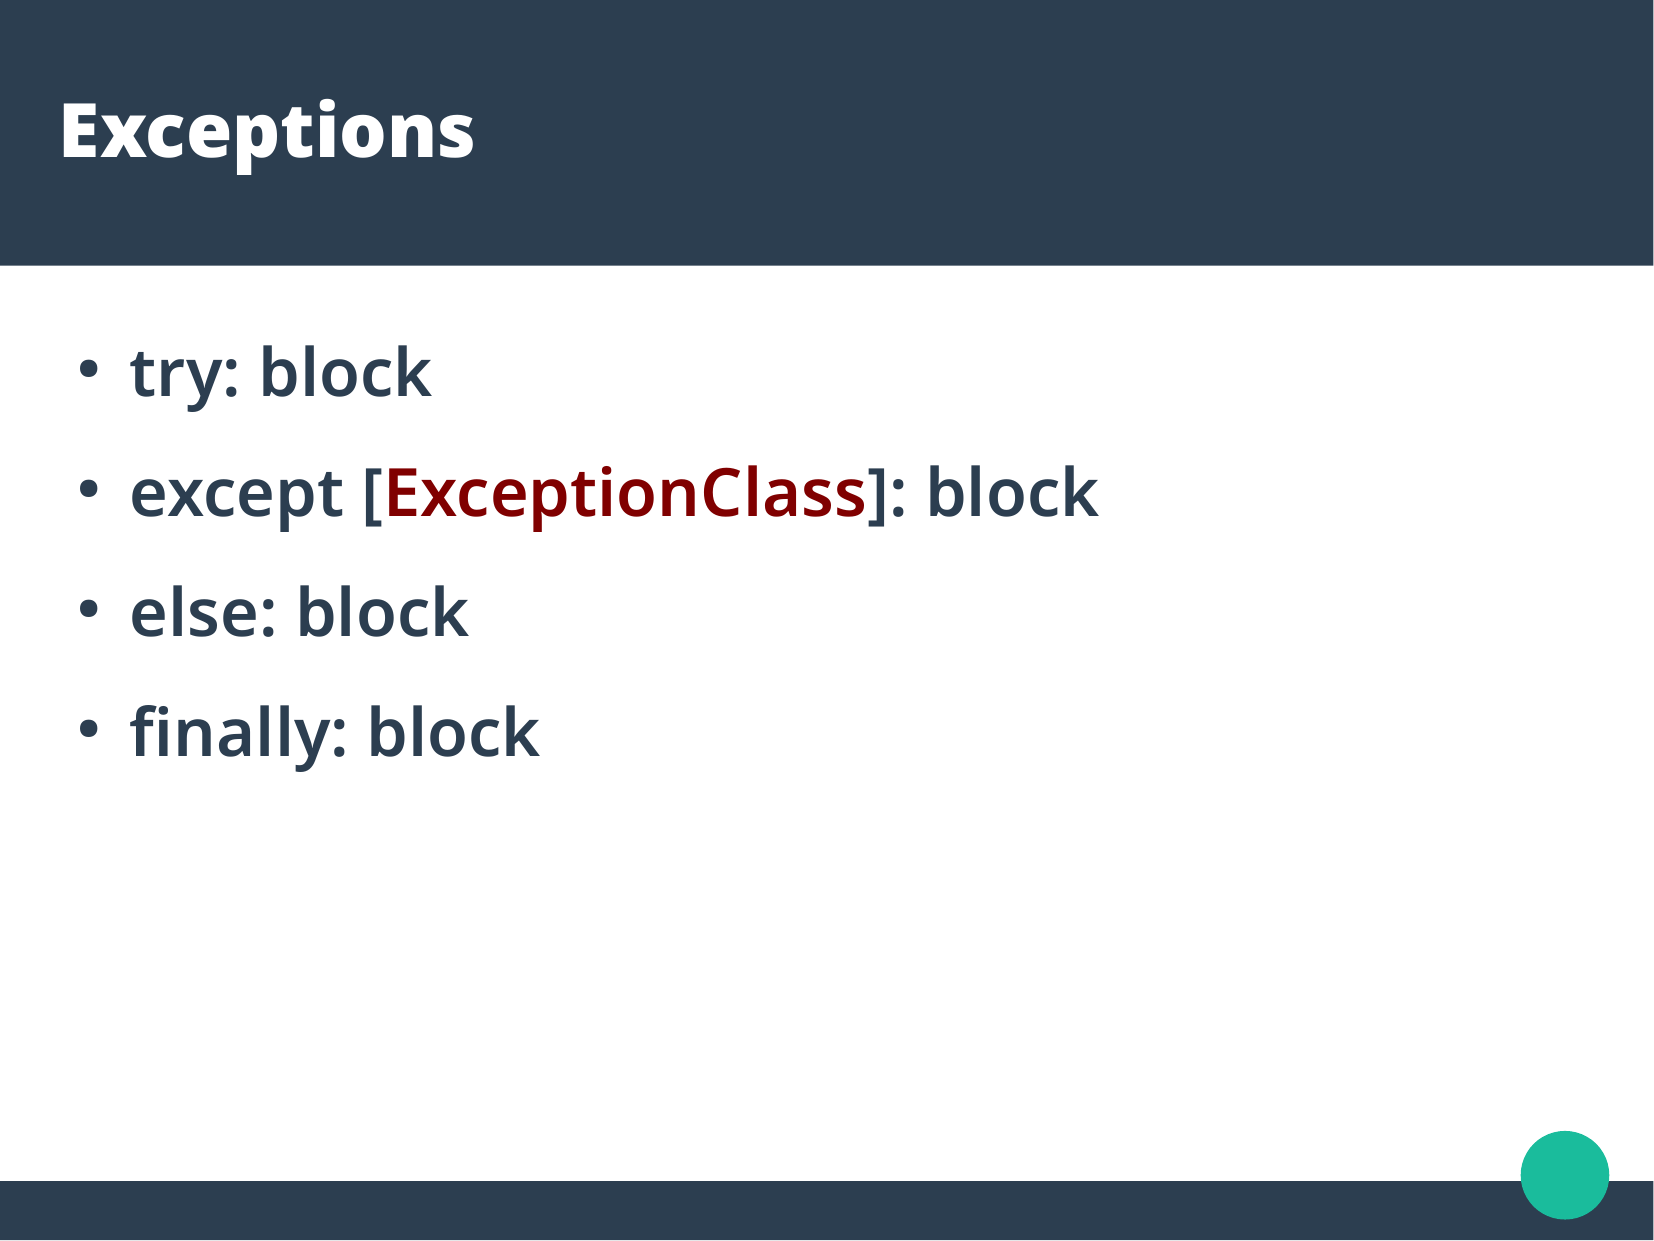

# Exceptions
try: block
except [ExceptionClass]: block
else: block
finally: block